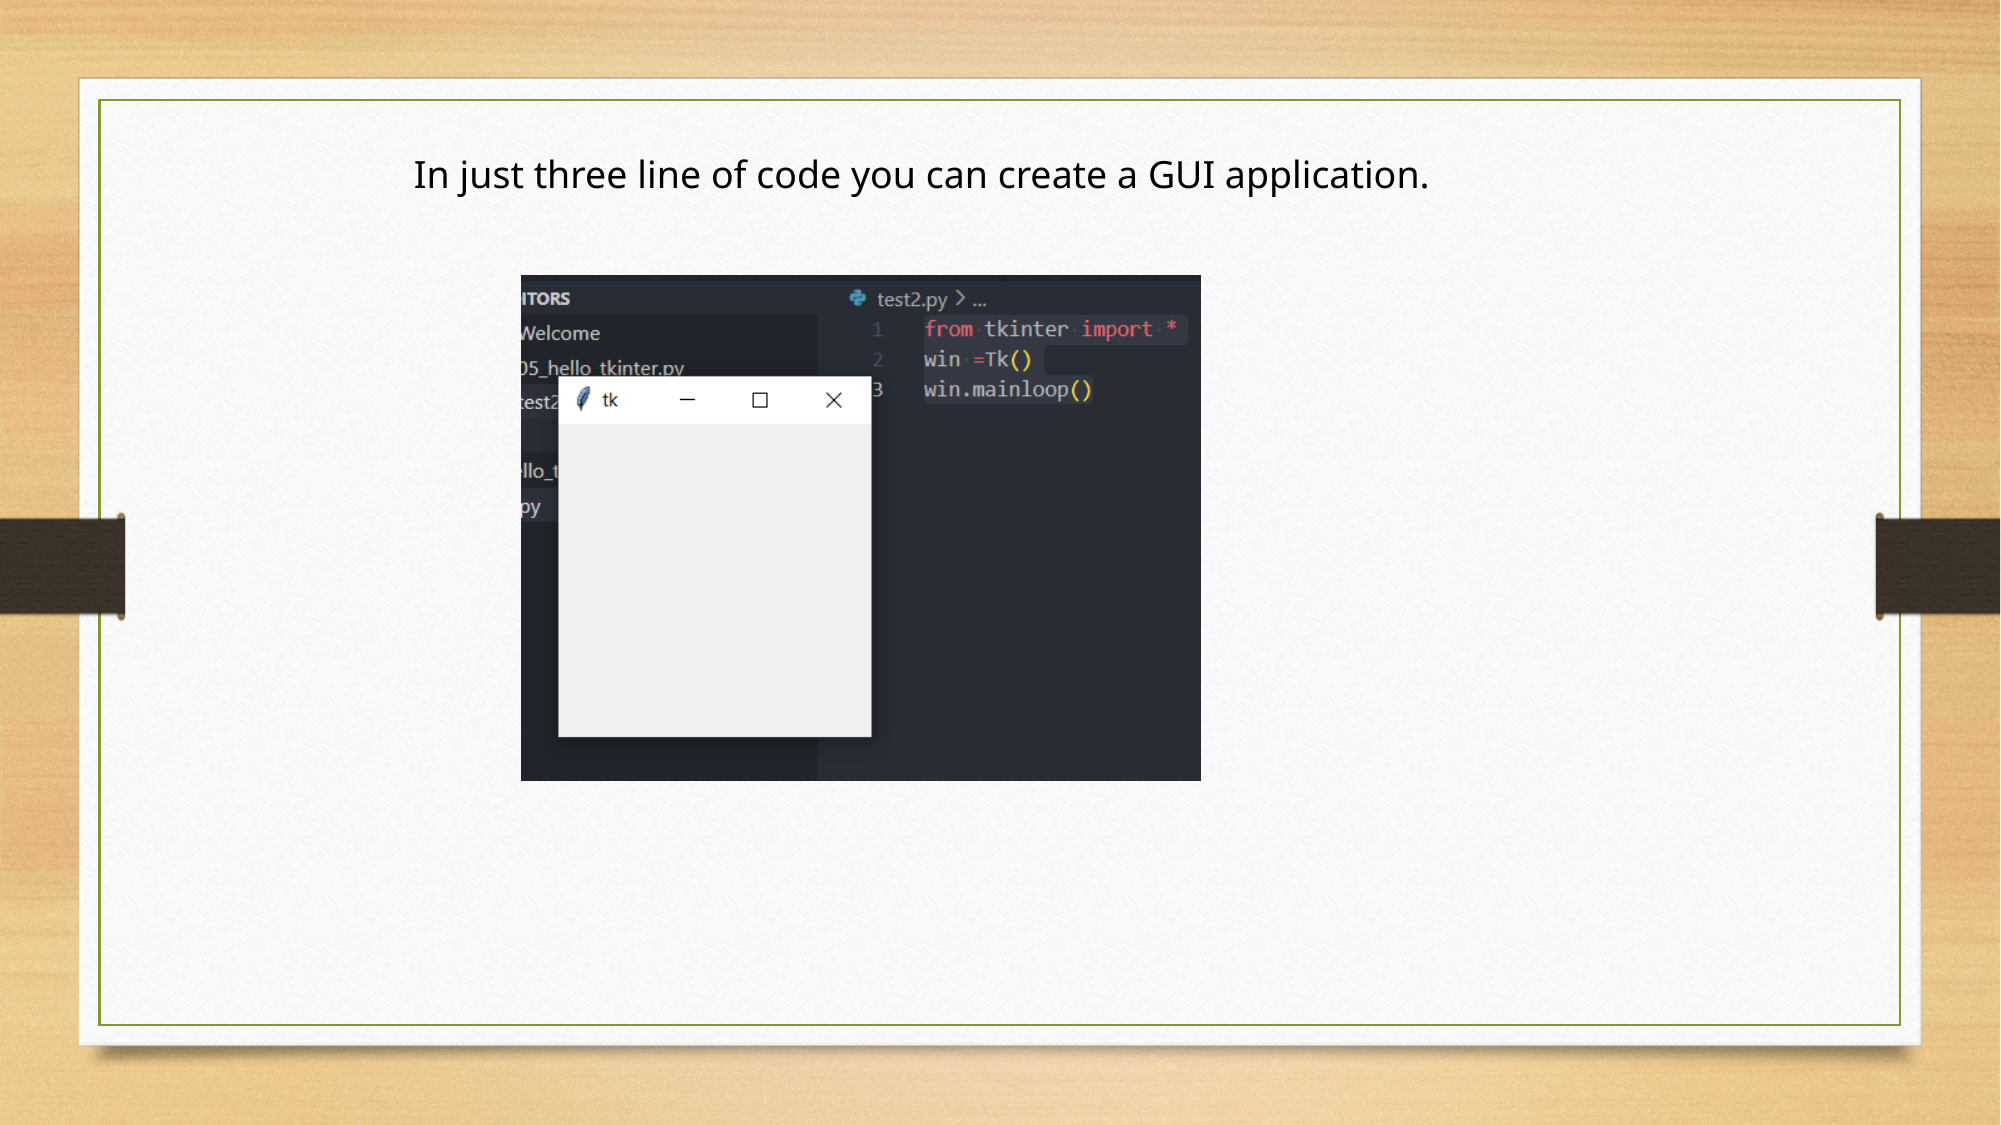

In just three line of code you can create a GUI application.